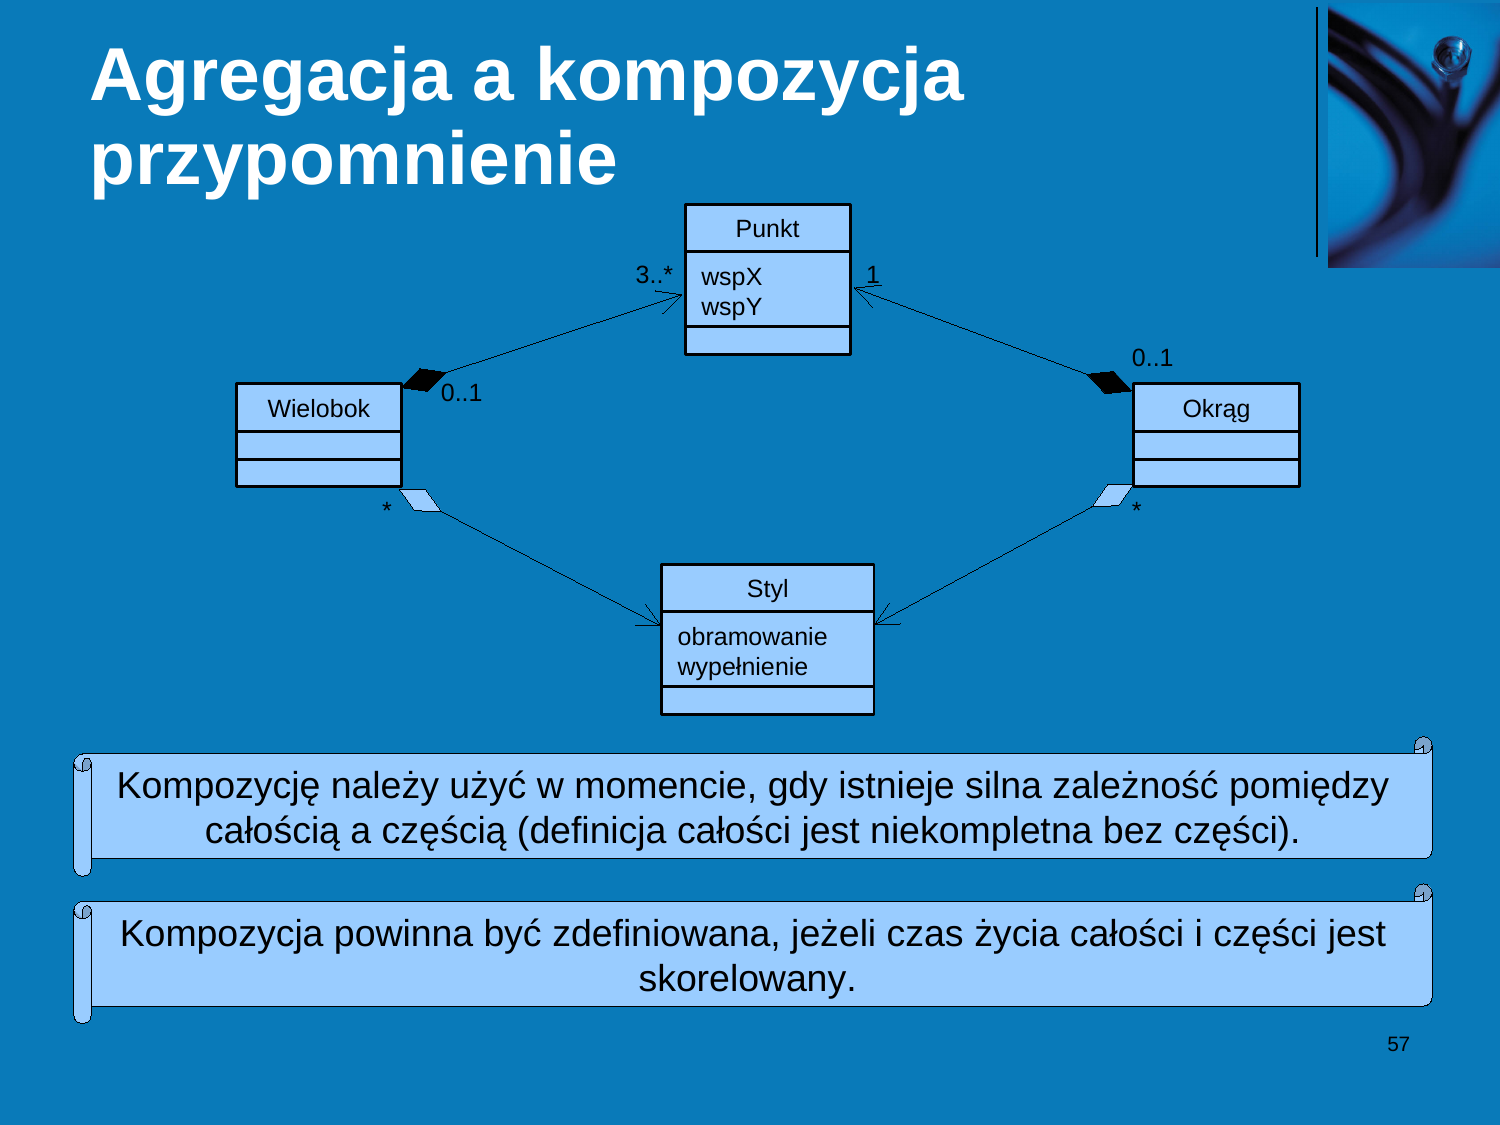

# Agregacja a kompozycja przypomnienie
Punkt
wspX
wspY
3..*
1
0..1
0..1
Wielobok
Okrąg
*
*
Styl
obramowanie
wypełnienie
Kompozycję należy użyć w momencie, gdy istnieje silna zależność pomiędzy całością a częścią (definicja całości jest niekompletna bez części).
Kompozycja powinna być zdefiniowana, jeżeli czas życia całości i części jest skorelowany.
57